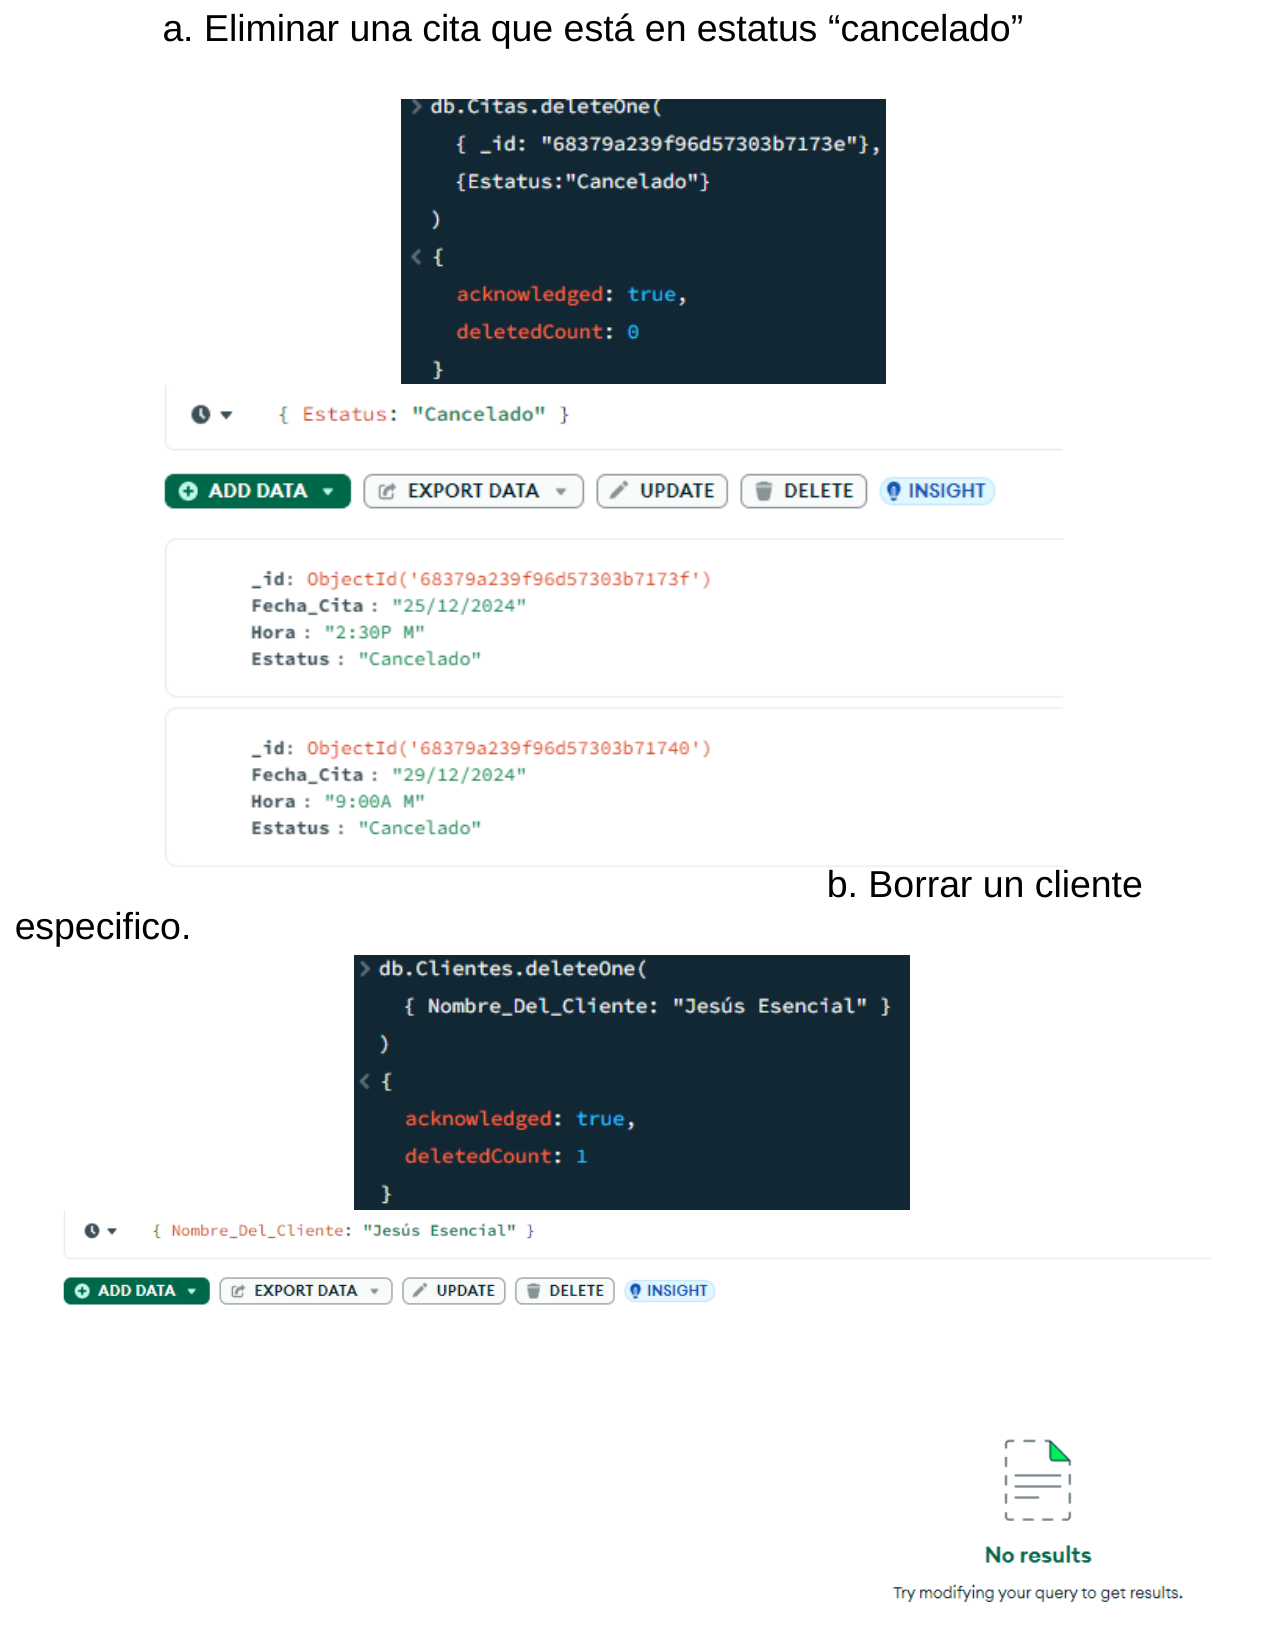

a. Eliminar una cita que está en estatus “cancelado”
											b. Borrar un cliente especifico.